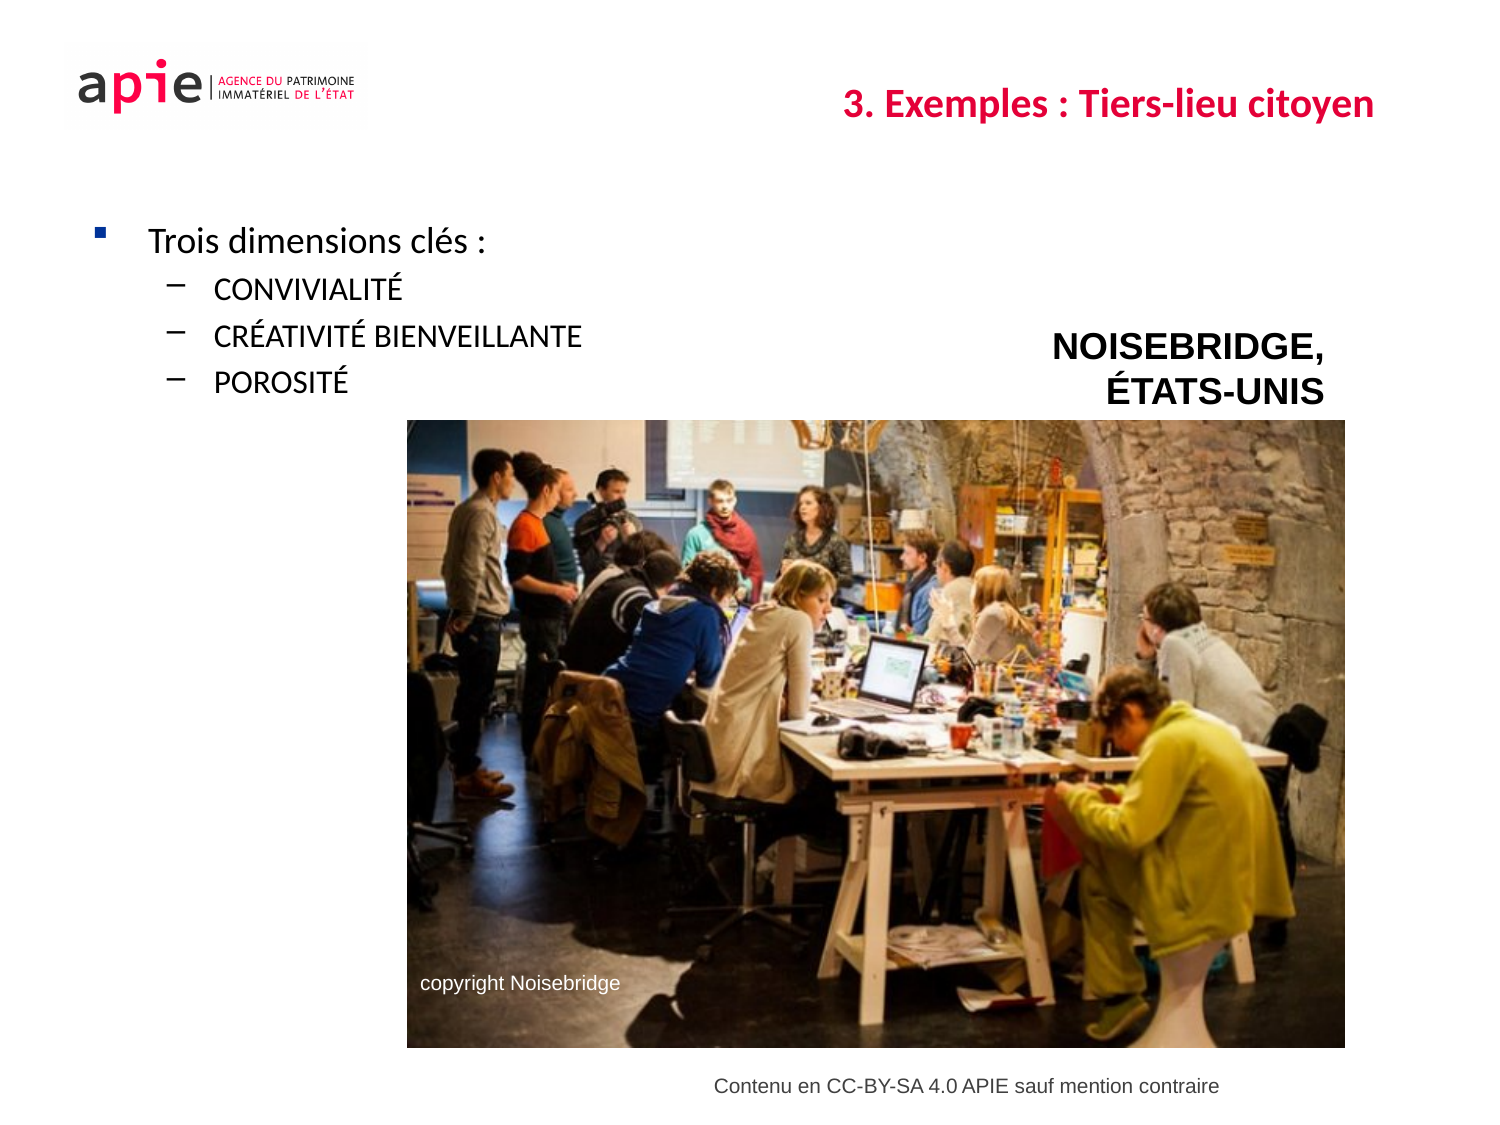

# 3. Exemples : Tiers-lieu citoyen
Trois dimensions clés :
CONVIVIALITÉ
CRÉATIVITÉ BIENVEILLANTE
POROSITÉ
NOISEBRIDGE, ÉTATS-UNIS
copyright Noisebridge